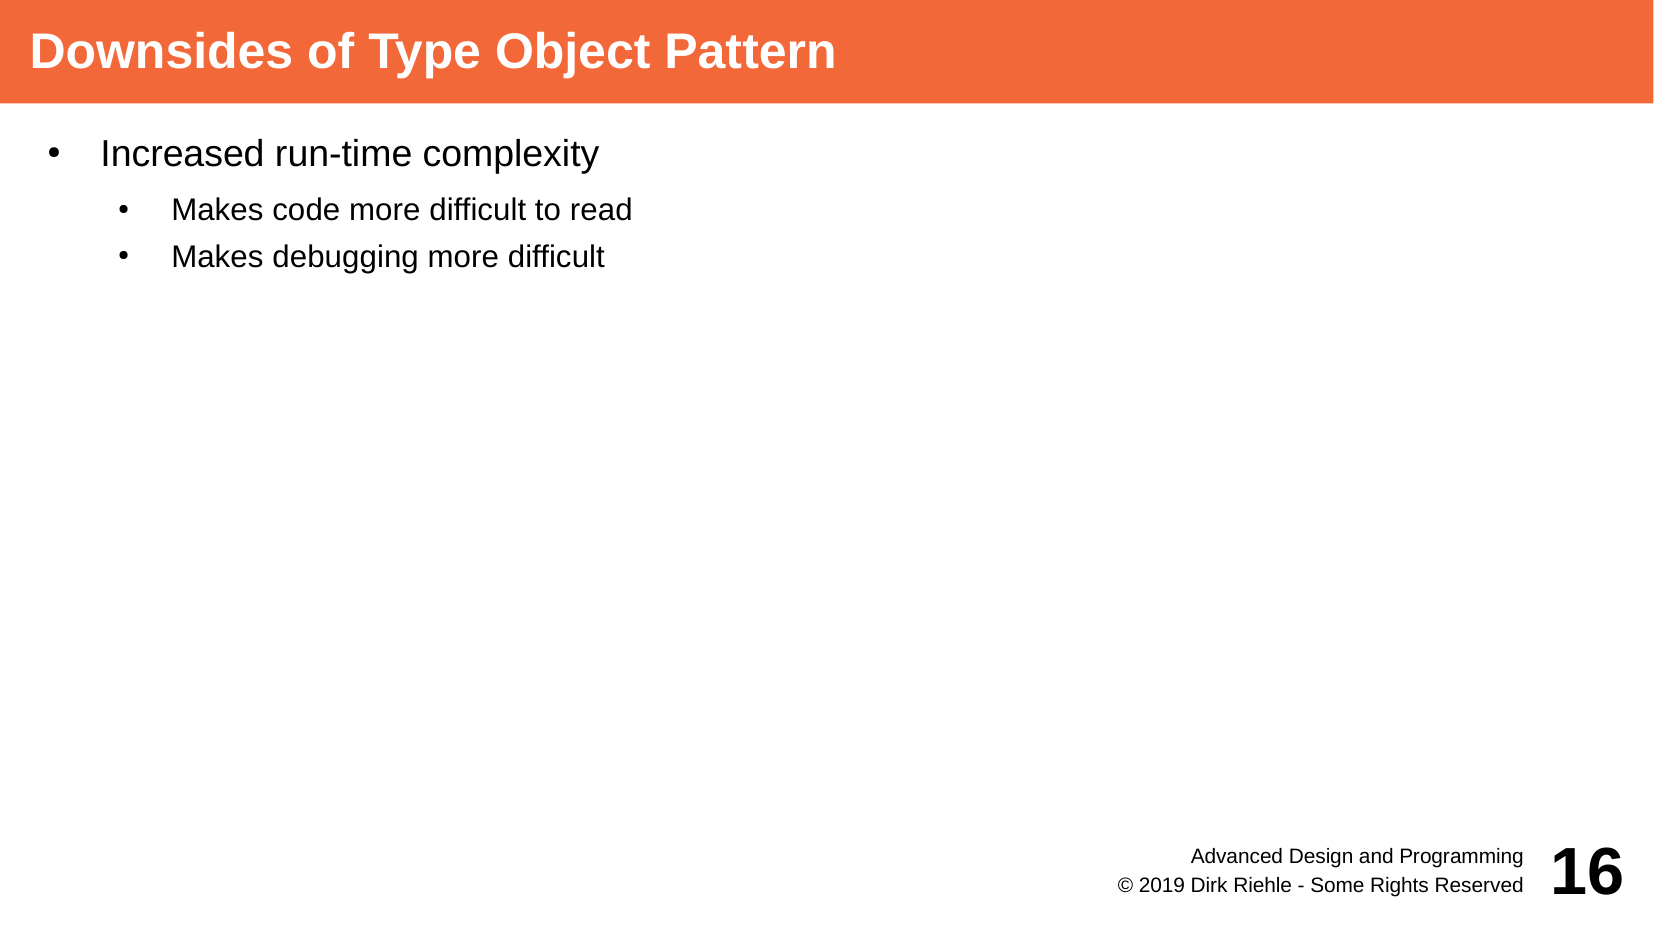

# Downsides of Type Object Pattern
Increased run-time complexity
Makes code more difficult to read
Makes debugging more difficult
Advanced Design and Programming
16
© 2019 Dirk Riehle - Some Rights Reserved